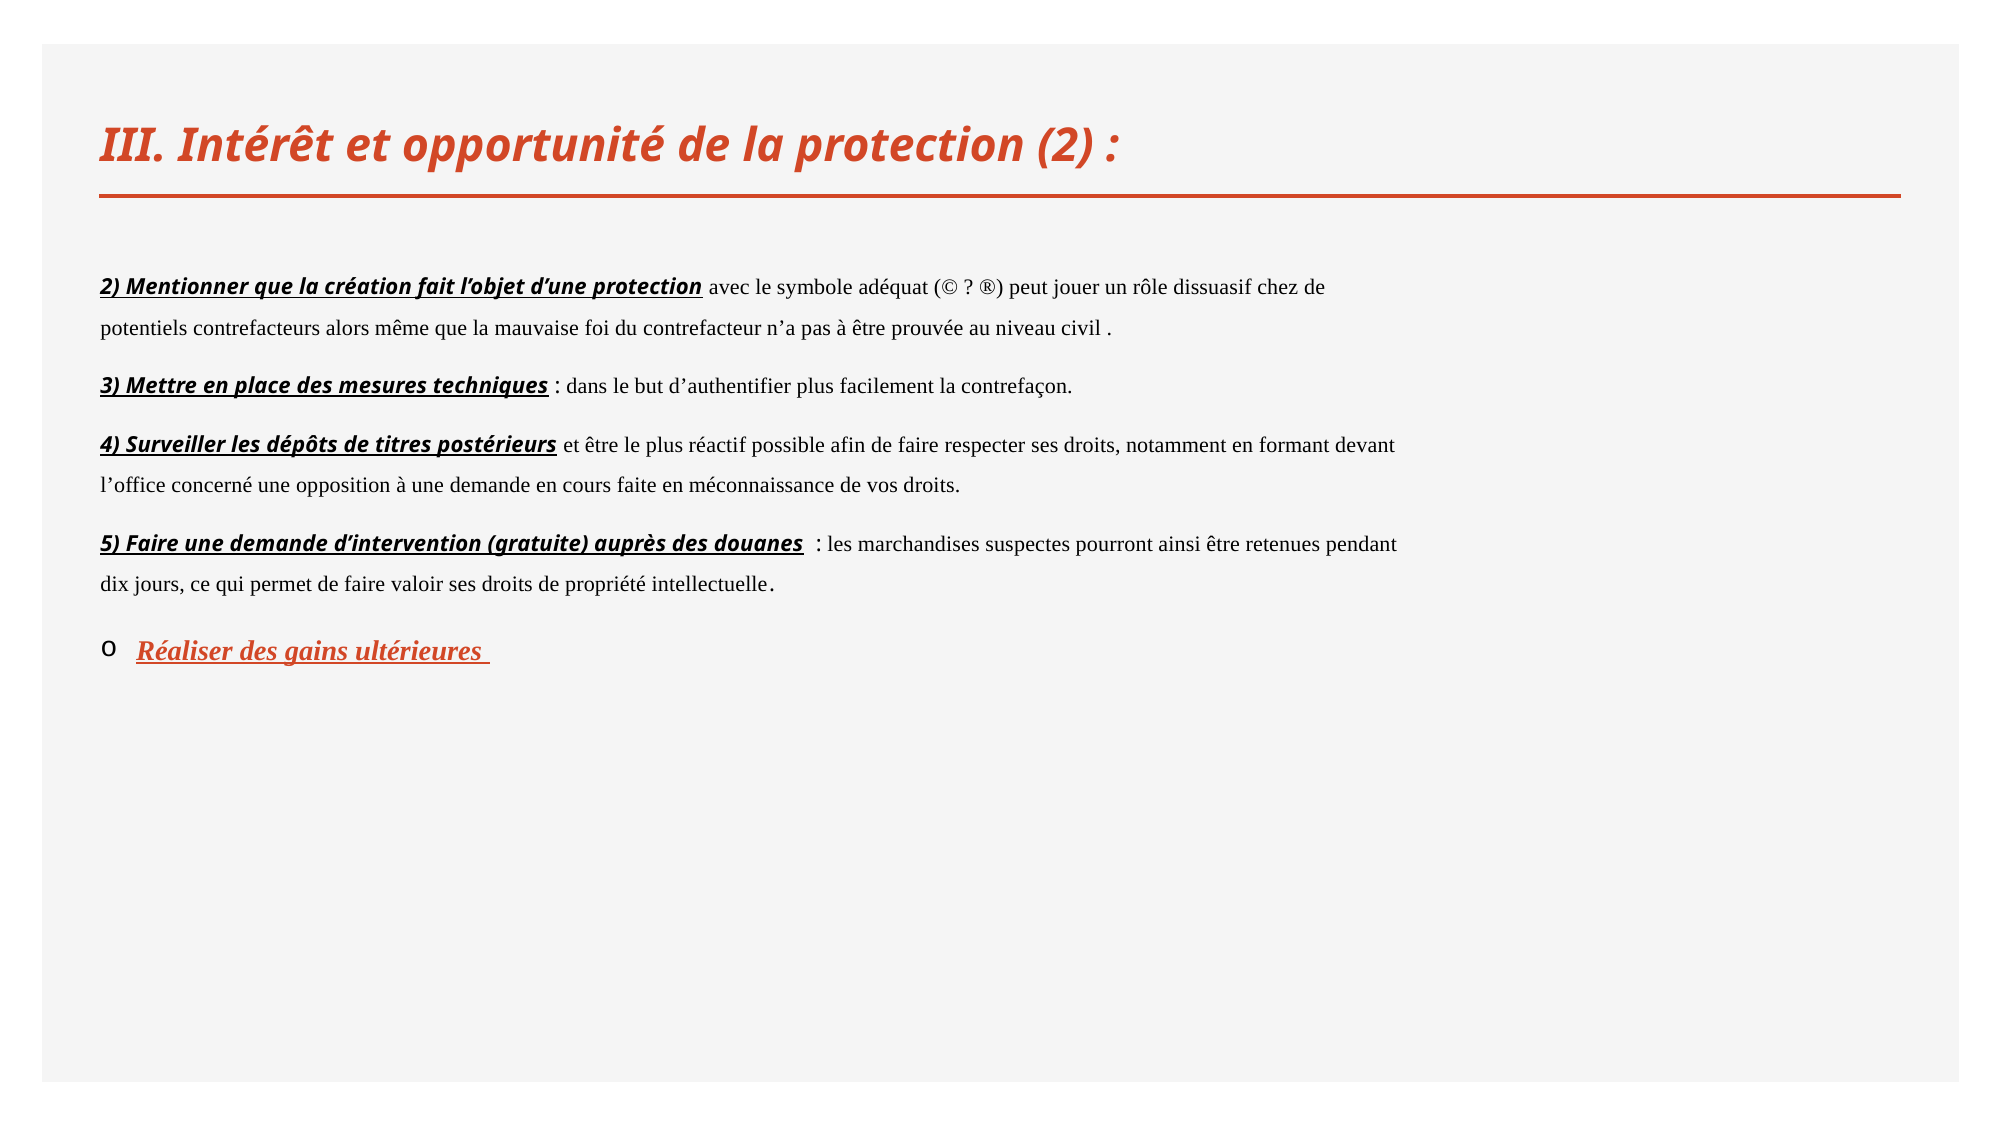

# III. Intérêt et opportunité de la protection (2) :
2) Mentionner que la création fait l’objet d’une protection avec le symbole adéquat (© ? ®) peut jouer un rôle dissuasif chez de potentiels contrefacteurs alors même que la mauvaise foi du contrefacteur n’a pas à être prouvée au niveau civil .
3) Mettre en place des mesures techniques : dans le but d’authentifier plus facilement la contrefaçon.
4) Surveiller les dépôts de titres postérieurs et être le plus réactif possible afin de faire respecter ses droits, notamment en formant devant l’office concerné une opposition à une demande en cours faite en méconnaissance de vos droits.
5) Faire une demande d’intervention (gratuite) auprès des douanes  : les marchandises suspectes pourront ainsi être retenues pendant dix jours, ce qui permet de faire valoir ses droits de propriété intellectuelle.
Réaliser des gains ultérieures